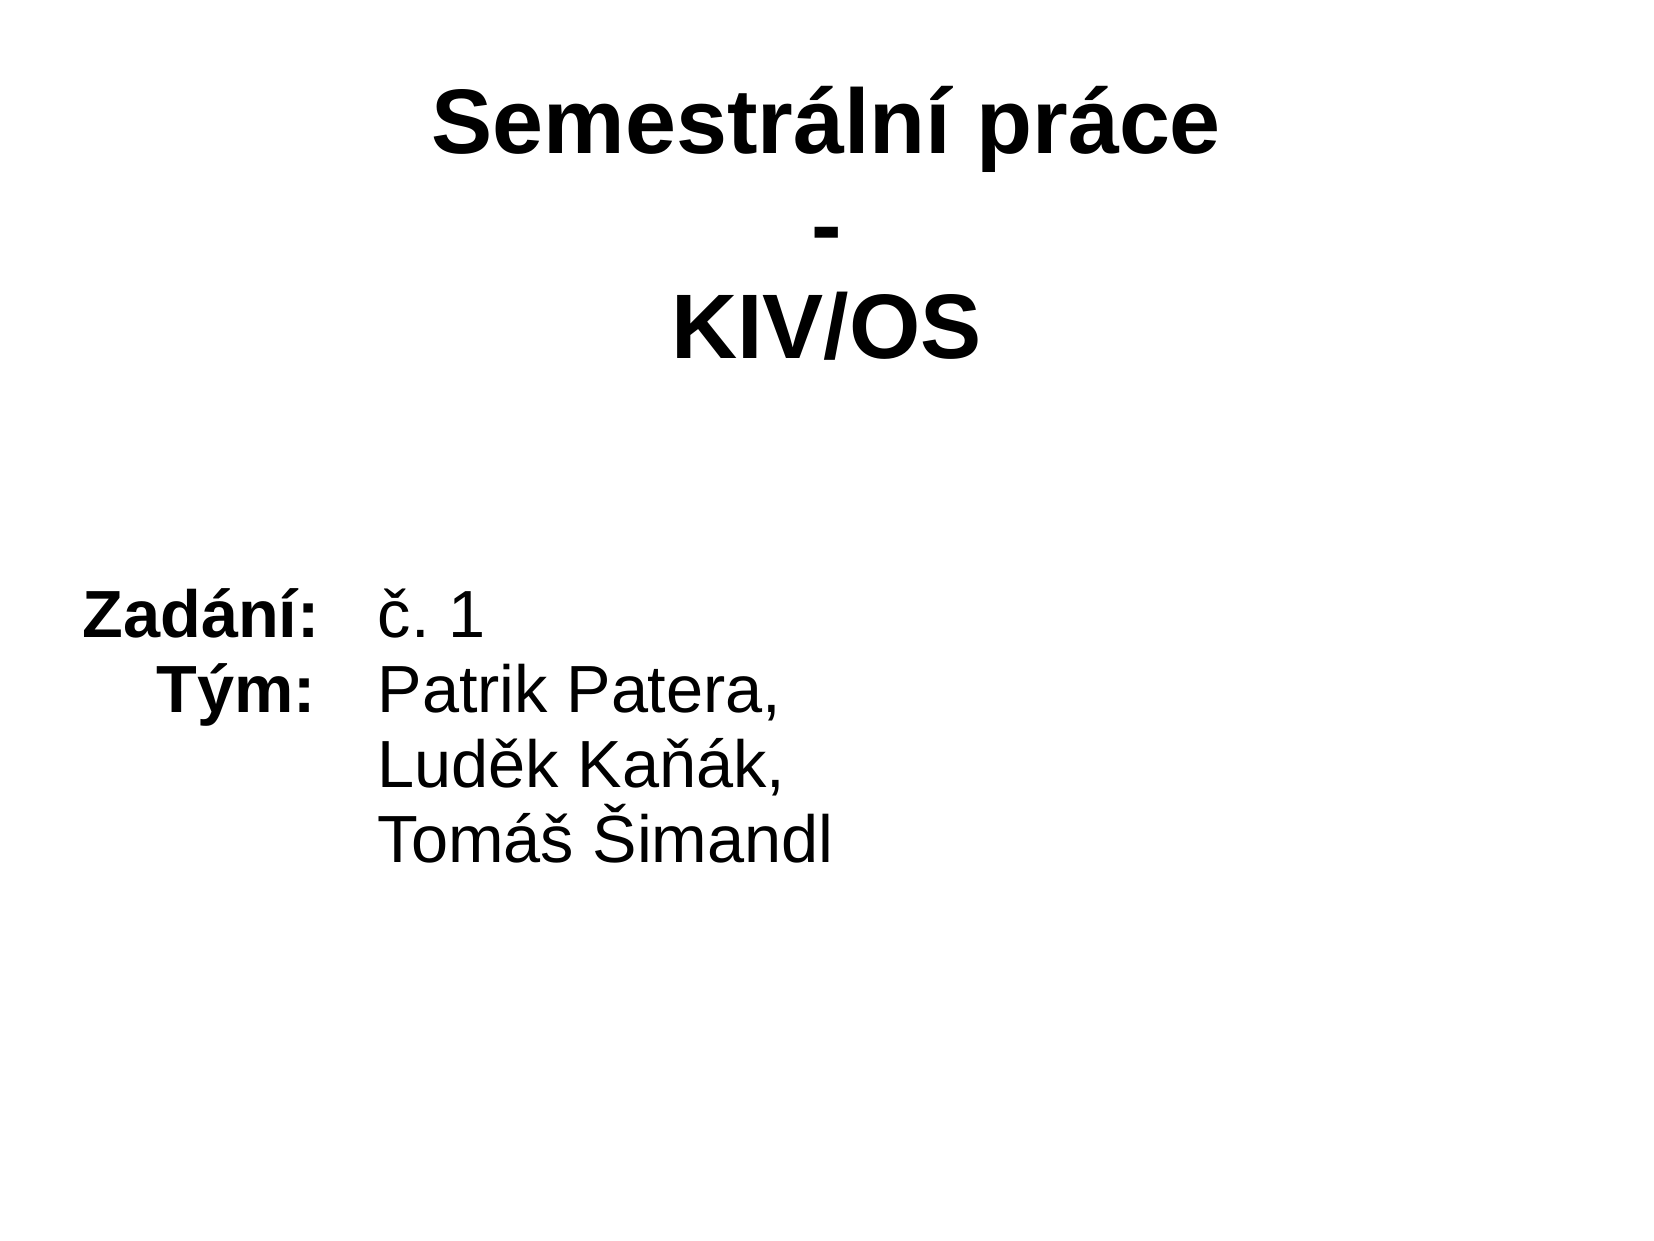

# Semestrální práce - KIV/OS
Zadání:	č. 1
 Tým:	Patrik Patera,
				Luděk Kaňák,
				Tomáš Šimandl